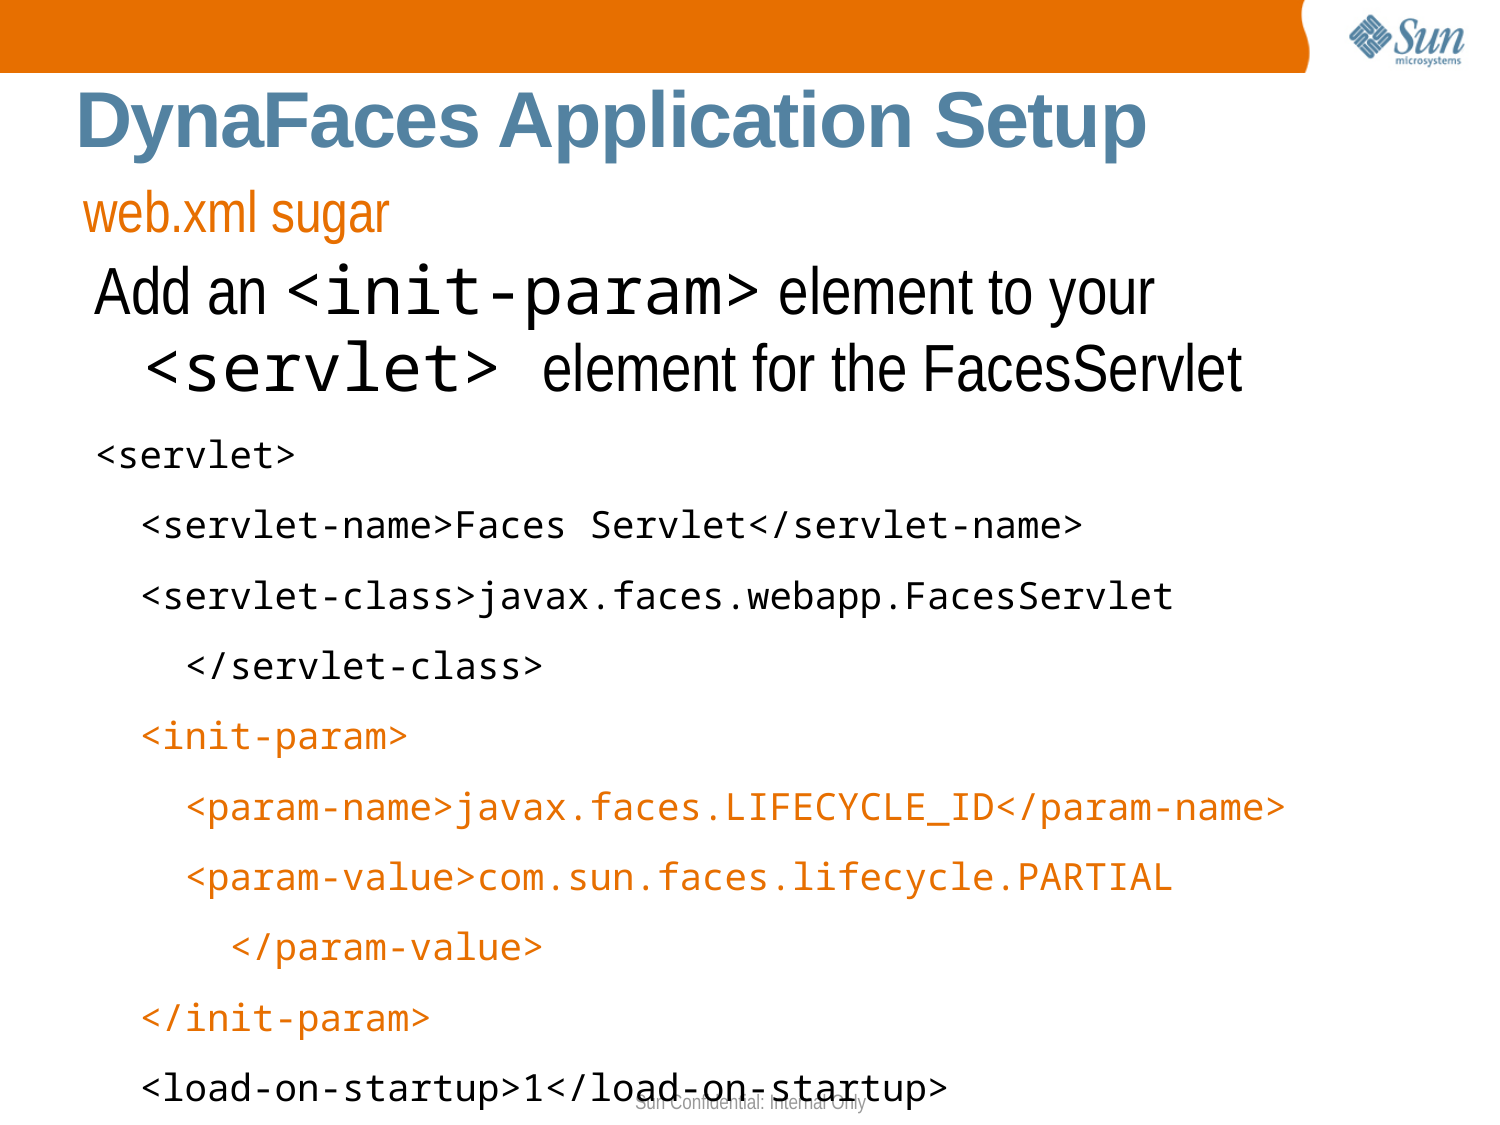

# DynaFaces Application Setup
web.xml sugar
Add an <init-param> element to your <servlet> element for the FacesServlet
<servlet>
 <servlet-name>Faces Servlet</servlet-name>
 <servlet-class>javax.faces.webapp.FacesServlet
 </servlet-class>
 <init-param>
 <param-name>javax.faces.LIFECYCLE_ID</param-name>
 <param-value>com.sun.faces.lifecycle.PARTIAL
 </param-value>
 </init-param>
 <load-on-startup>1</load-on-startup>
</servlet>